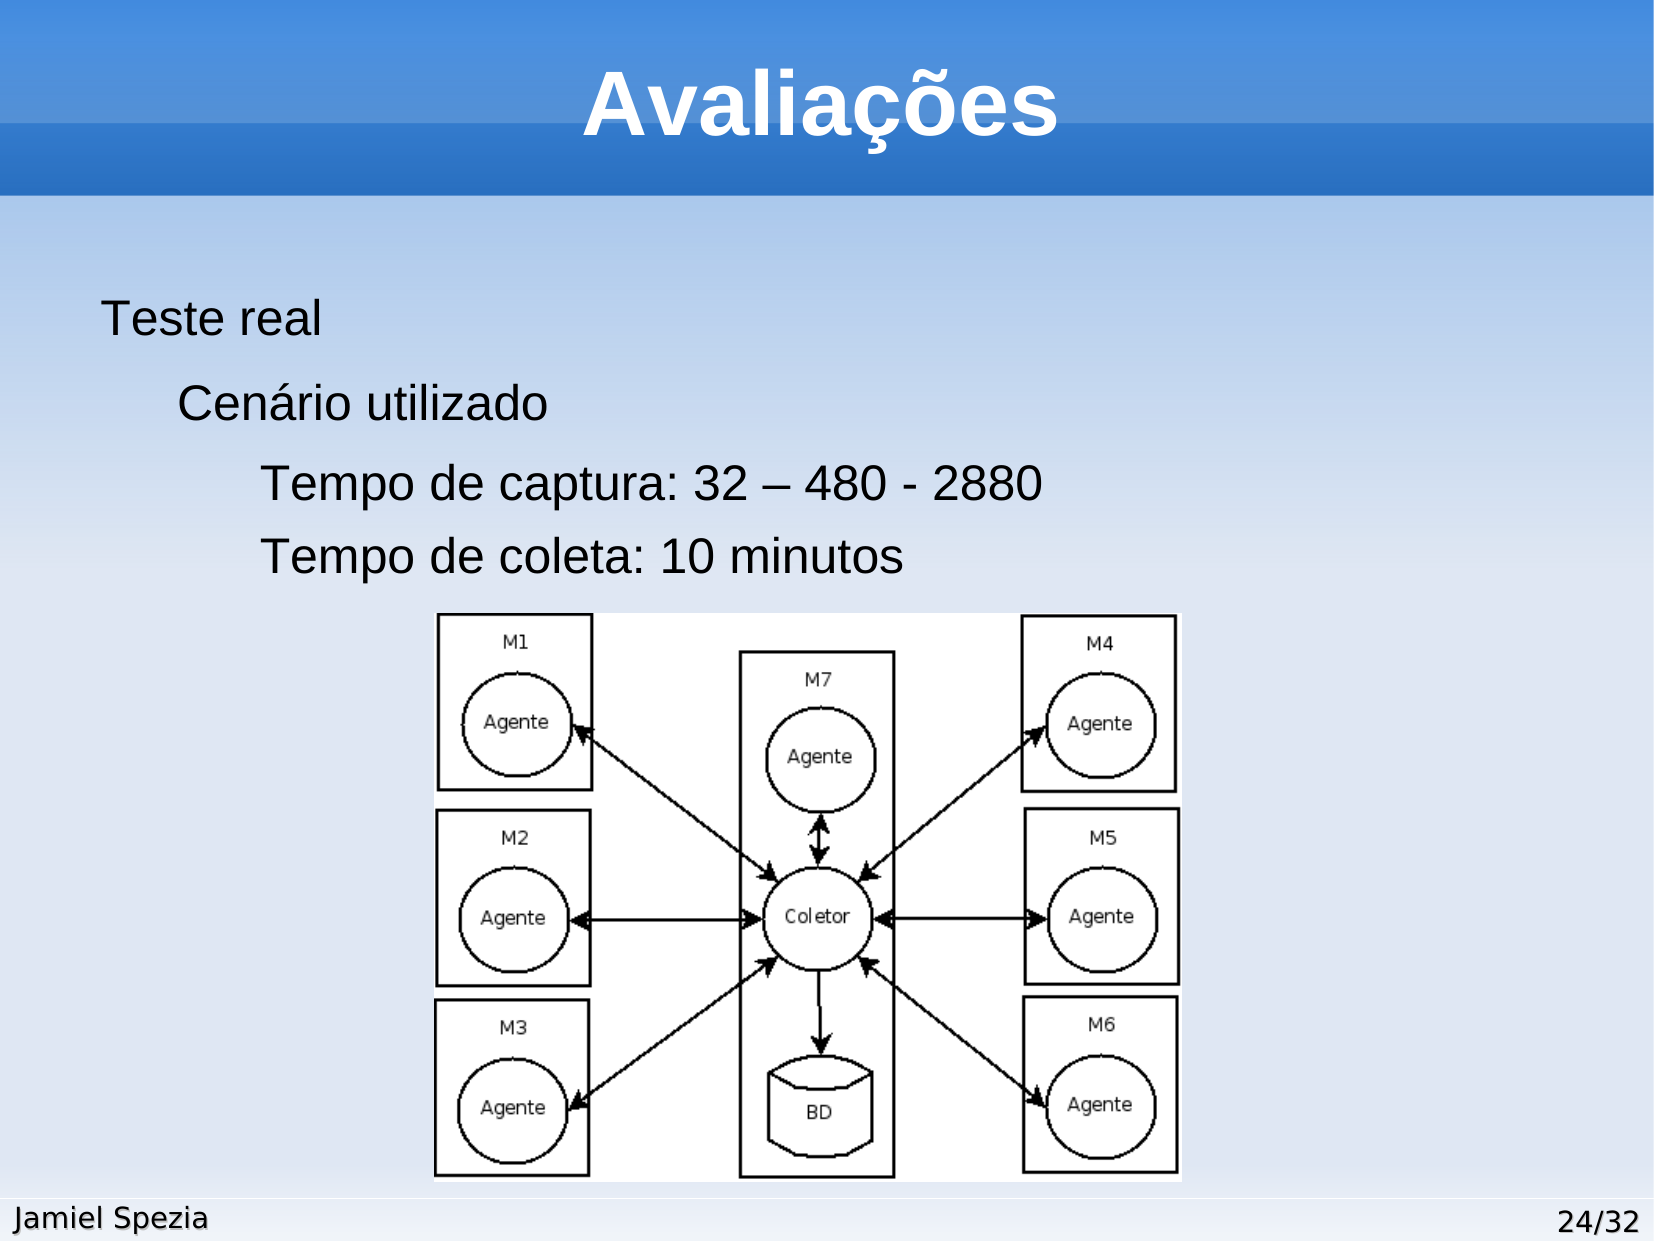

# Avaliações
Teste real
Cenário utilizado
Tempo de captura: 32 – 480 - 2880
Tempo de coleta: 10 minutos